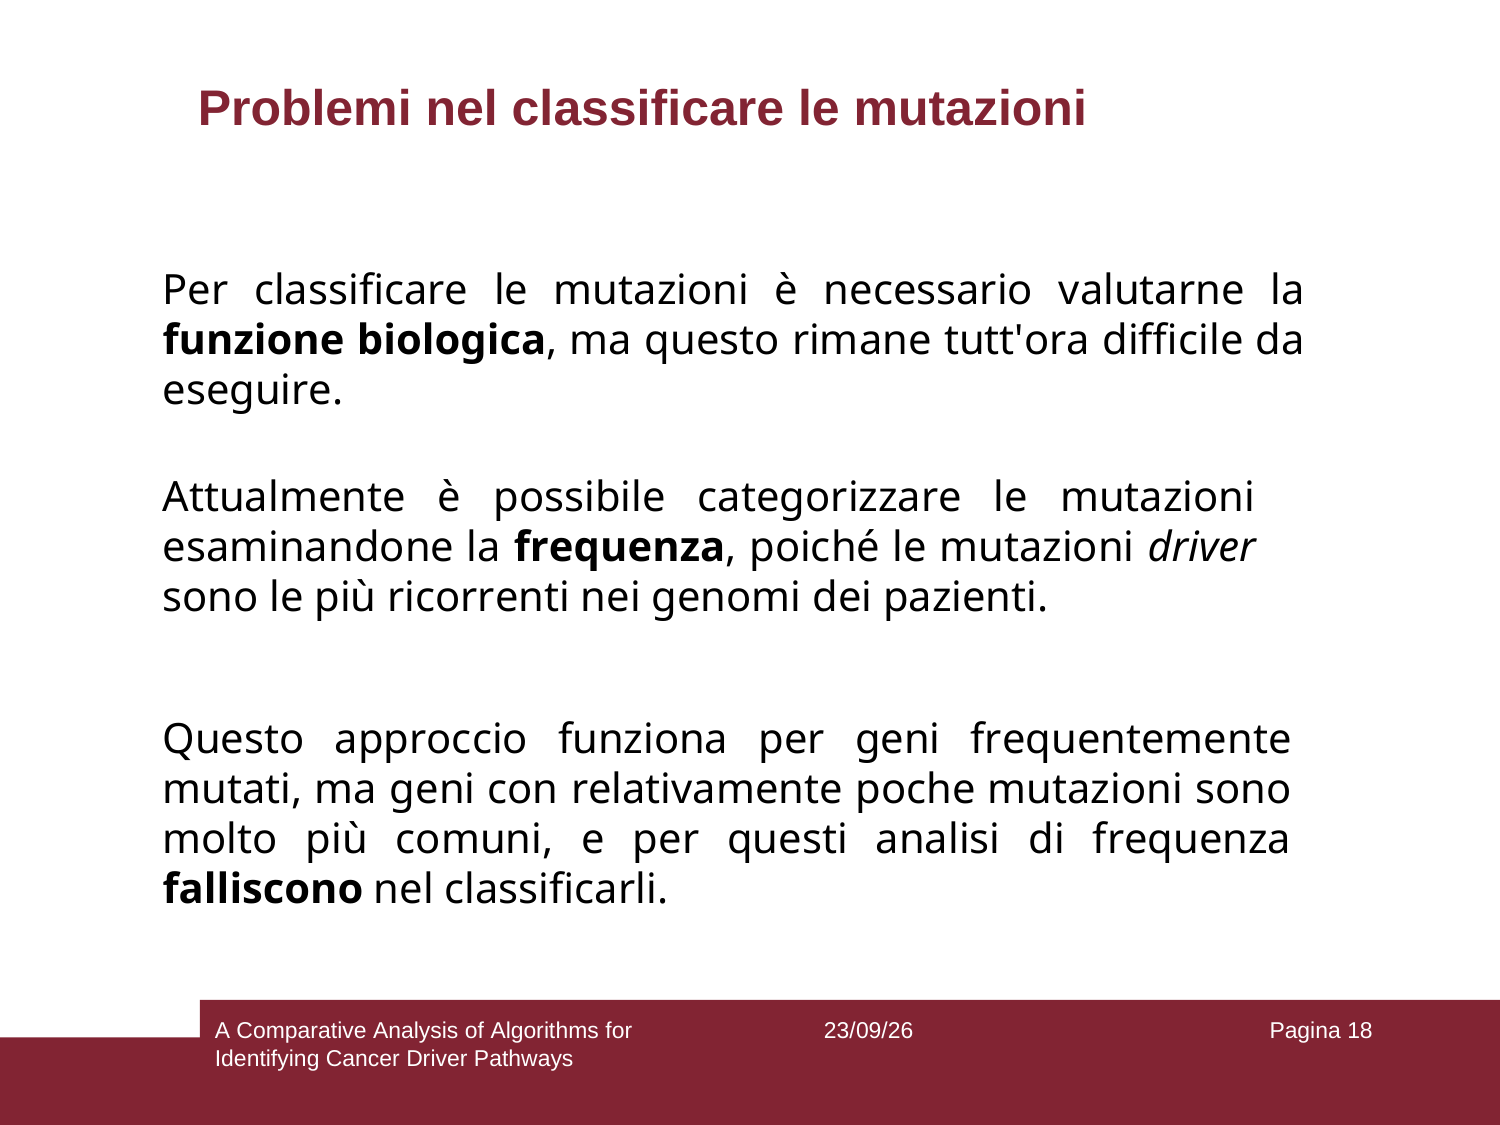

# Problemi nel classificare le mutazioni
Per classificare le mutazioni è necessario valutarne la funzione biologica, ma questo rimane tutt'ora difficile da eseguire.
Attualmente è possibile categorizzare le mutazioni esaminandone la frequenza, poiché le mutazioni driver sono le più ricorrenti nei genomi dei pazienti.
Questo approccio funziona per geni frequentemente mutati, ma geni con relativamente poche mutazioni sono molto più comuni, e per questi analisi di frequenza falliscono nel classificarli.
A Comparative Analysis of Algorithms for Identifying Cancer Driver Pathways
Pagina